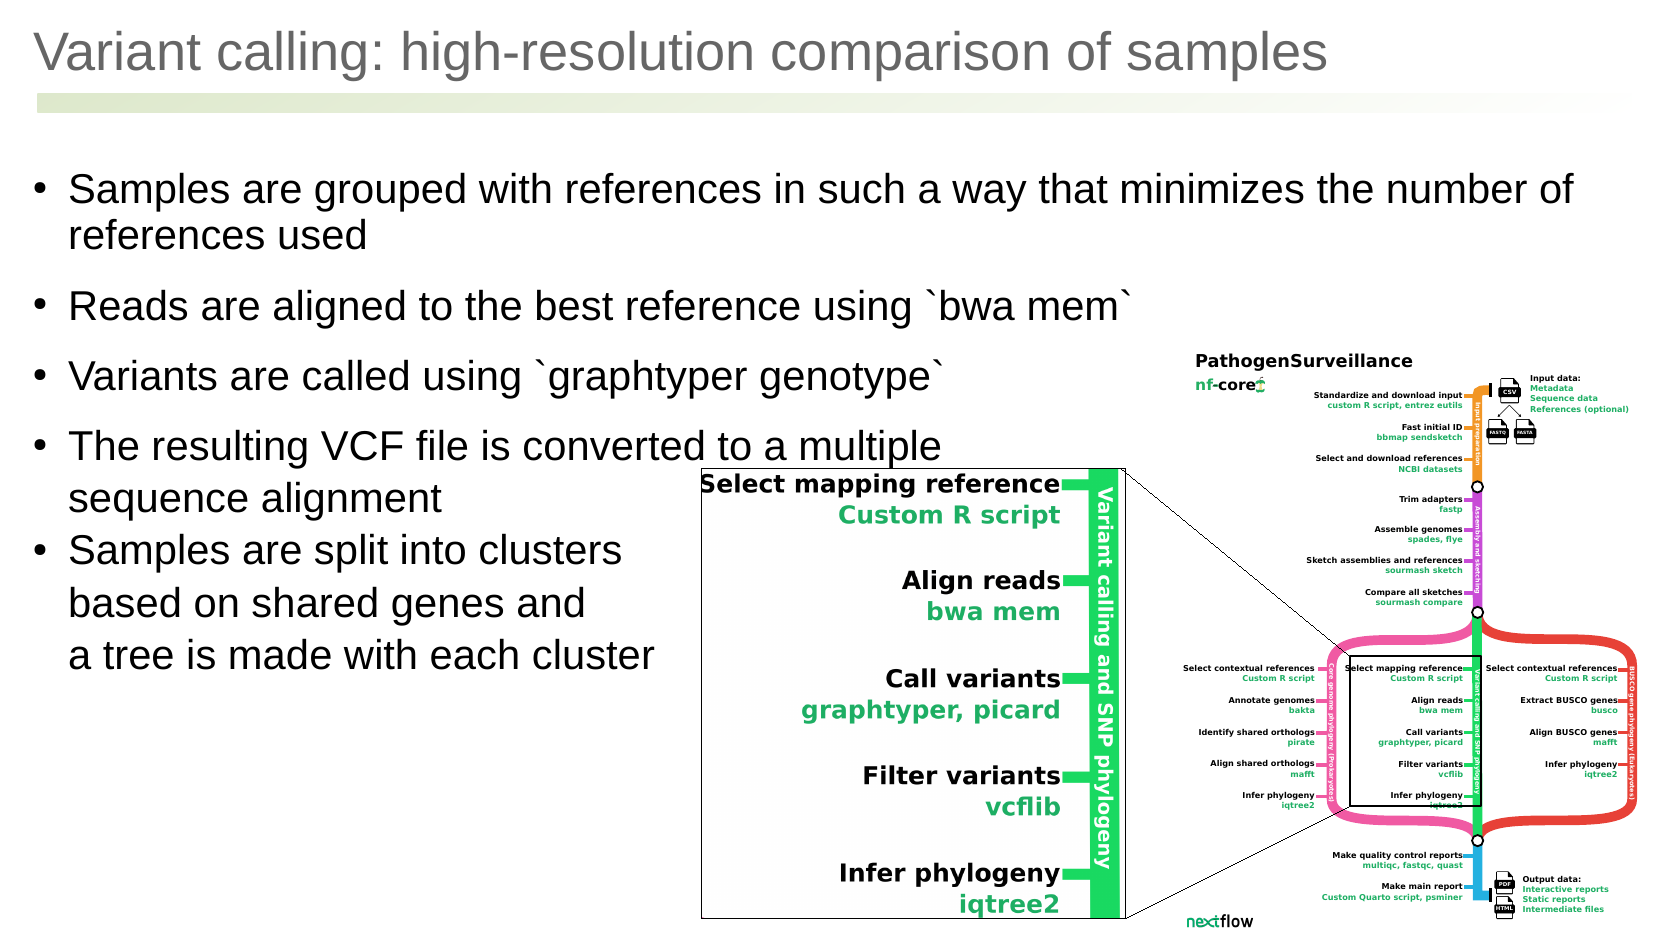

Variant calling: high-resolution comparison of samples
Samples are grouped with references in such a way that minimizes the number of references used
Reads are aligned to the best reference using `bwa mem`
Variants are called using `graphtyper genotype`
The resulting VCF file is converted to a multiple
sequence alignment
Samples are split into clusters
based on shared genes and
a tree is made with each cluster